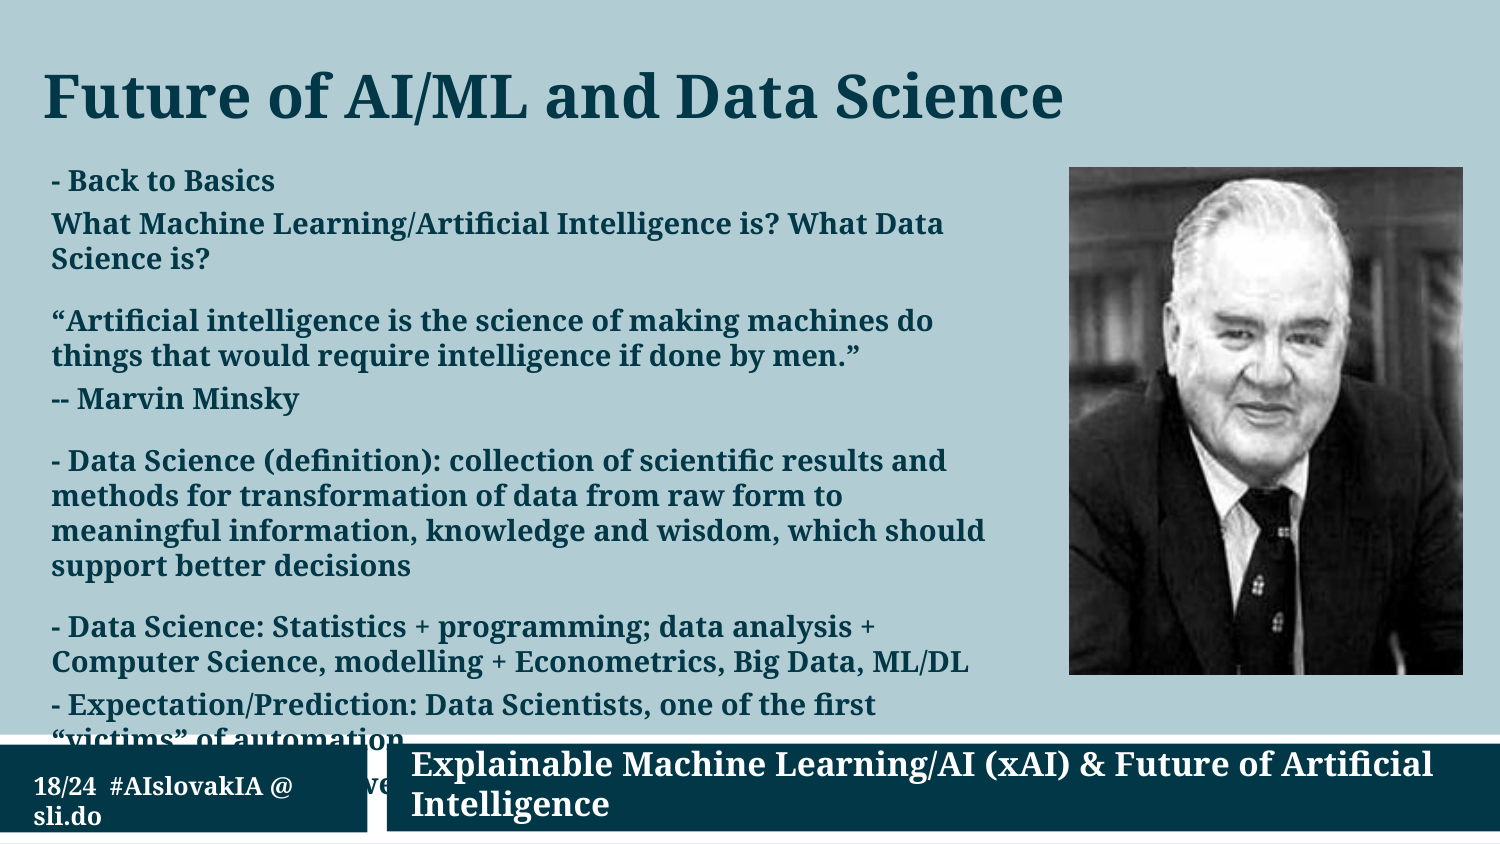

Future of AI/ML and Data Science
- Back to Basics
What Machine Learning/Artificial Intelligence is? What Data Science is?
“Artificial intelligence is the science of making machines do things that would require intelligence if done by men.”
-- Marvin Minsky
- Data Science (definition): collection of scientific results and methods for transformation of data from raw form to meaningful information, knowledge and wisdom, which should support better decisions
- Data Science: Statistics + programming; data analysis + Computer Science, modelling + Econometrics, Big Data, ML/DL
- Expectation/Prediction: Data Scientists, one of the first “victims” of automation
- Is Data Reality? Do we model reality? (noise/signal)
Explainable Machine Learning/AI (xAI) & Future of Artificial Intelligence
18/24 #AIslovakIA @ sli.do